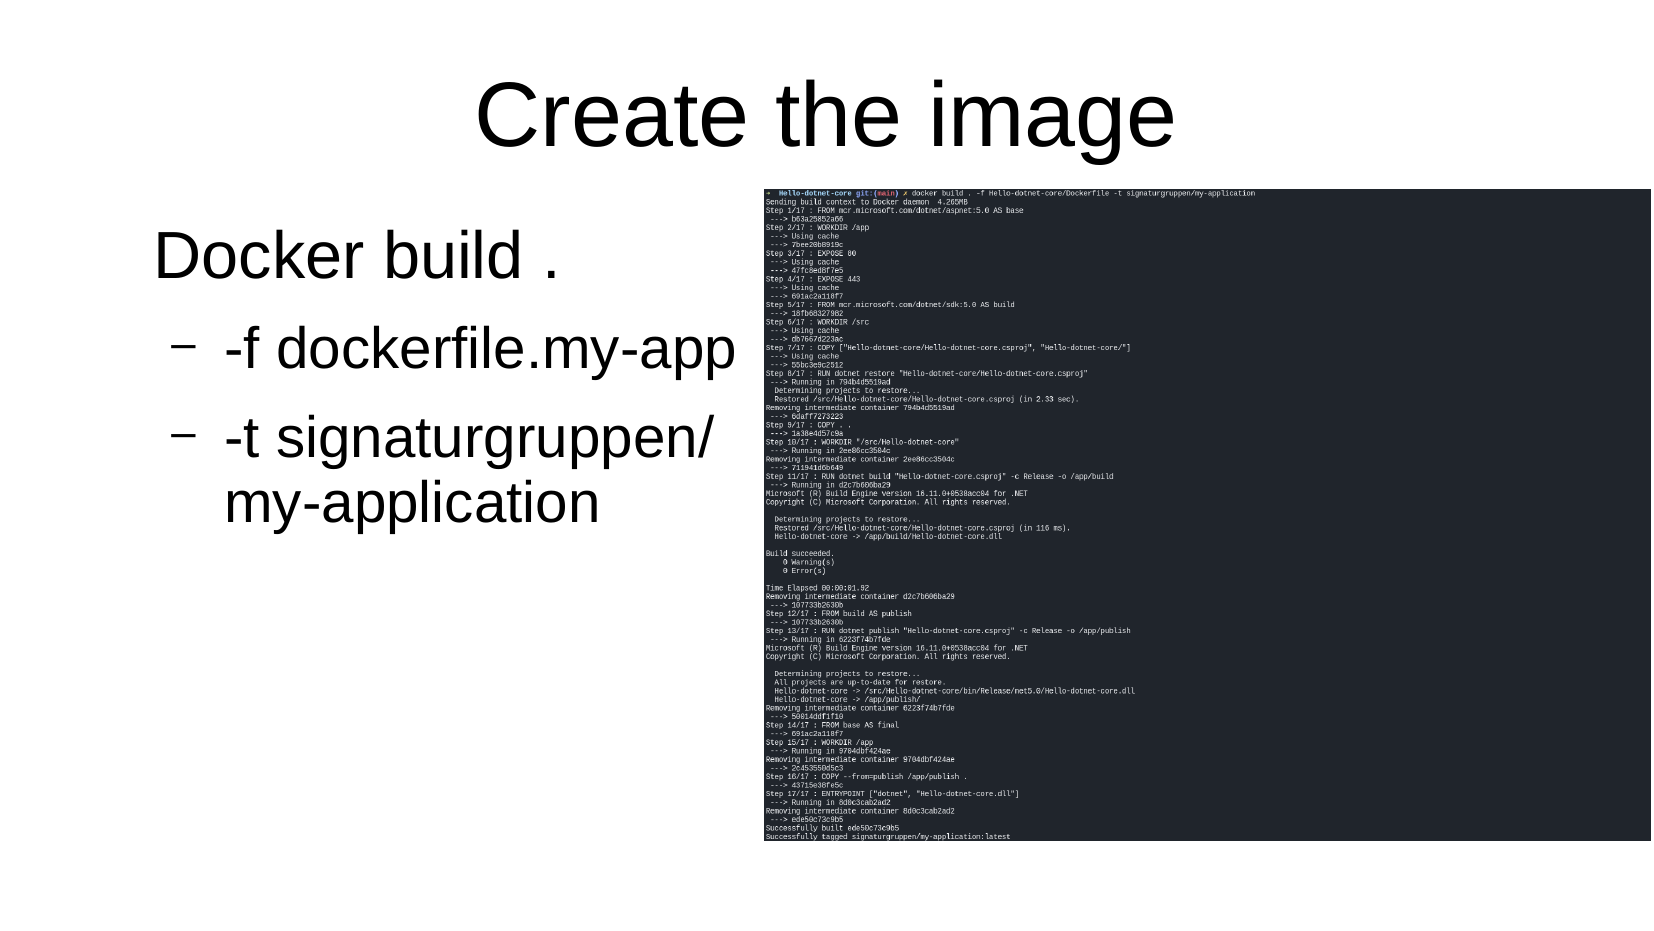

# Create the image
Docker build .
-f dockerfile.my-app
-t signaturgruppen/ my-application